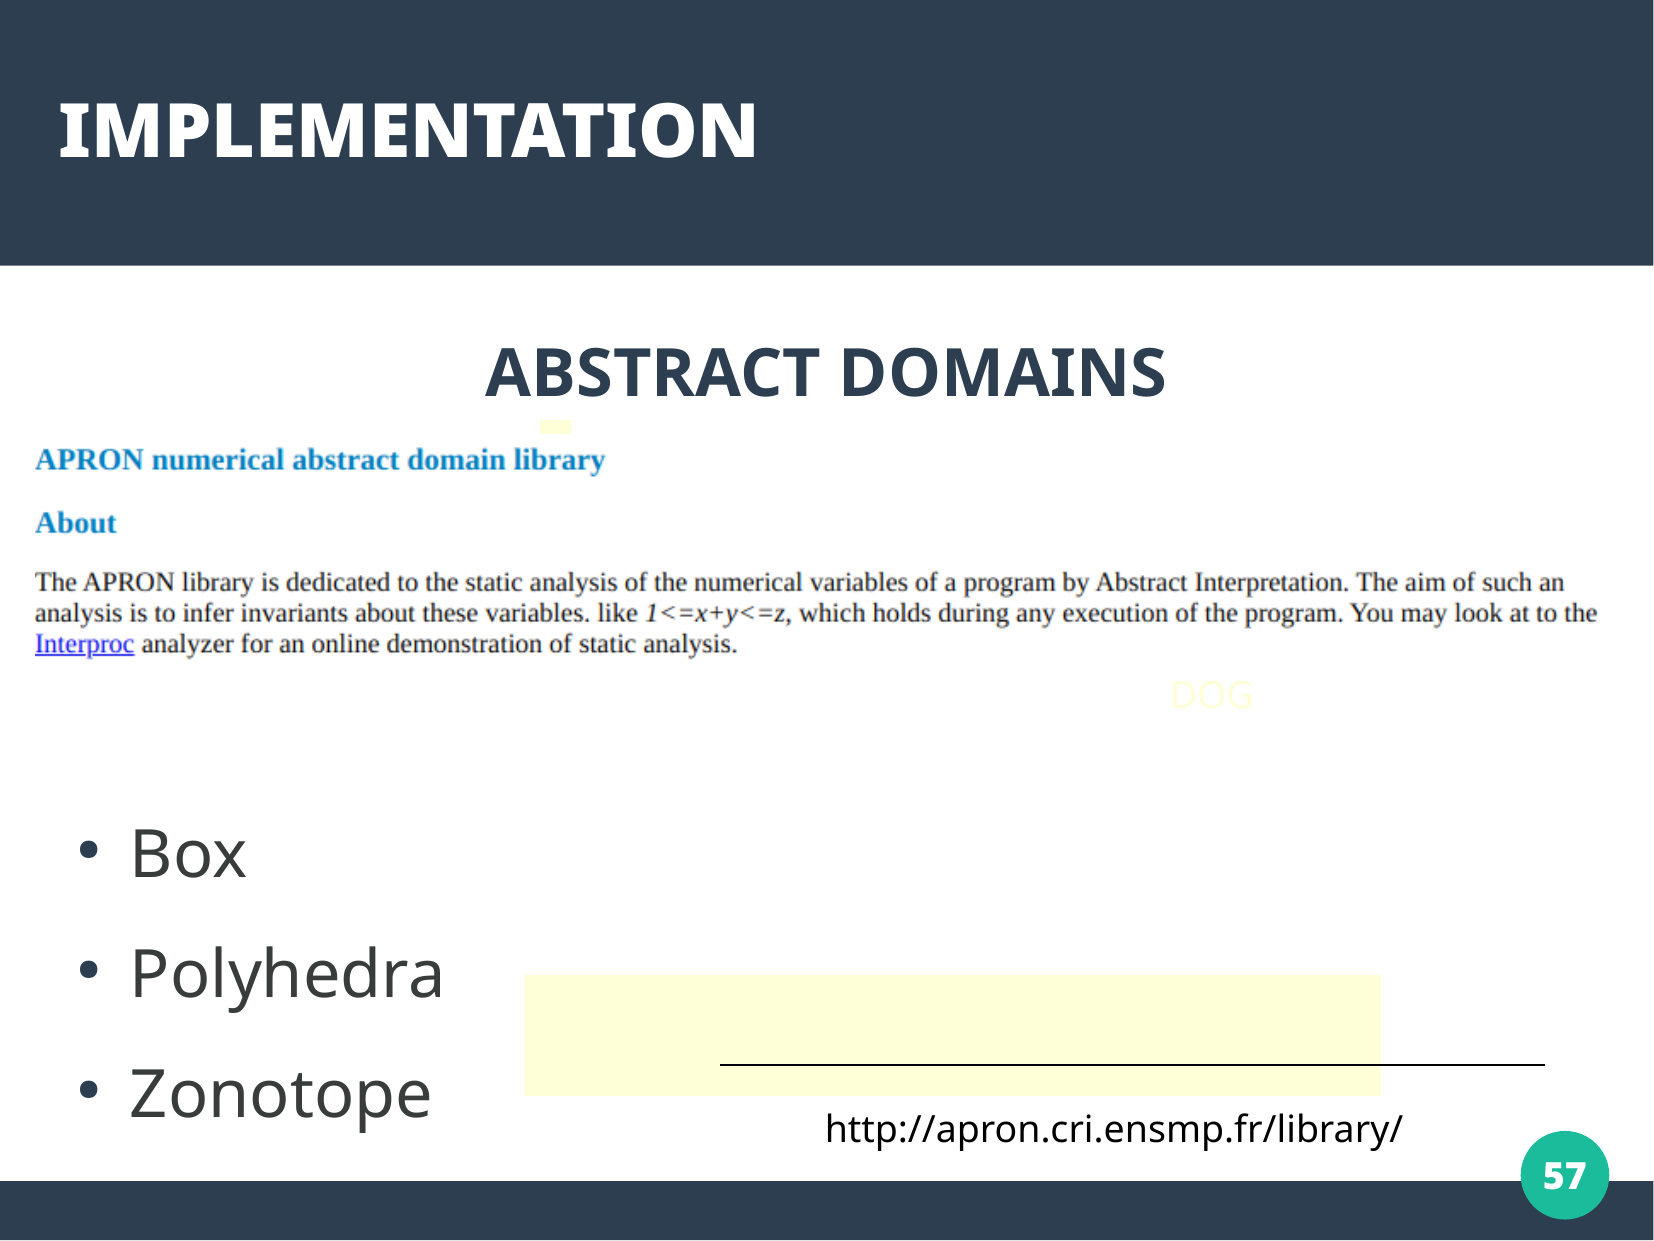

# IMPLEMENTATION
ABSTRACT DOMAINS
Box
Polyhedra
Zonotope
DOG
http://apron.cri.ensmp.fr/library/
57